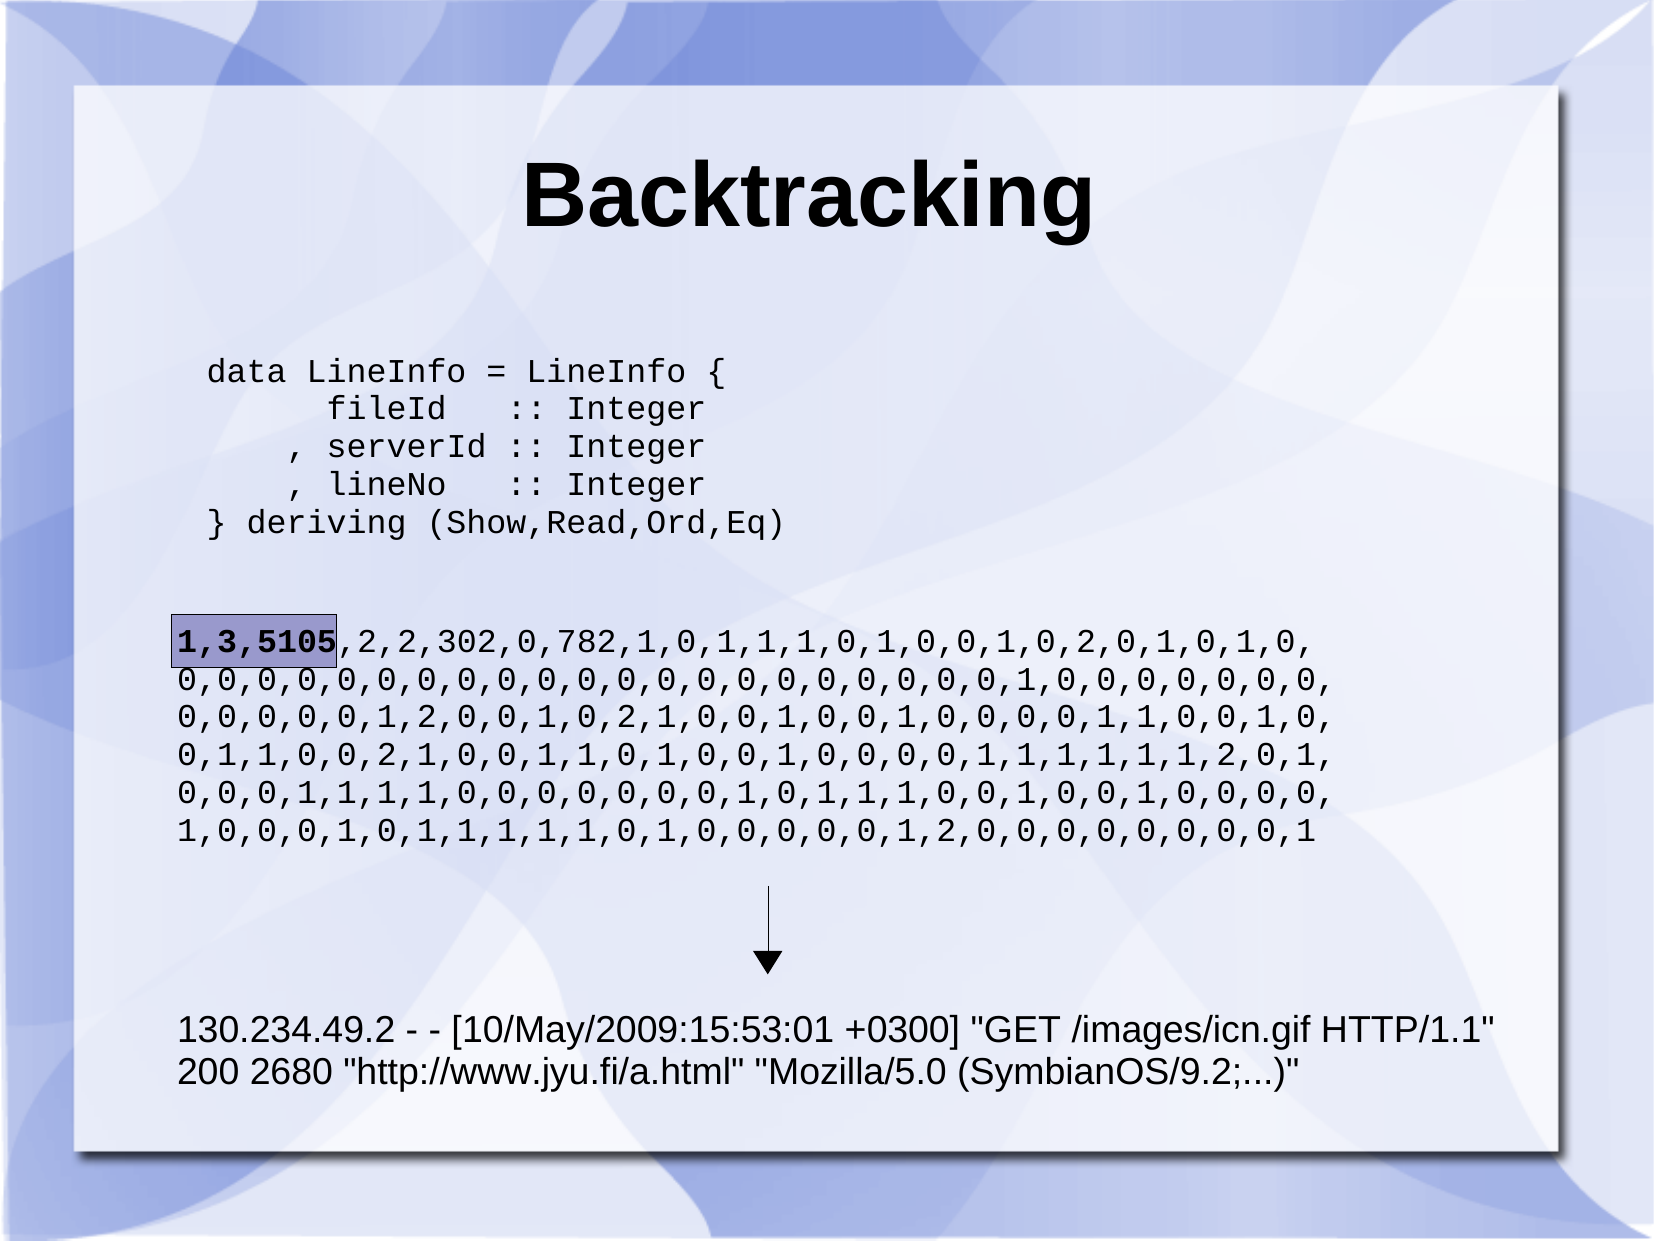

# Backtracking
data LineInfo = LineInfo {
 fileId :: Integer
 , serverId :: Integer
 , lineNo :: Integer
} deriving (Show,Read,Ord,Eq)
1,3,5105,2,2,302,0,782,1,0,1,1,1,0,1,0,0,1,0,2,0,1,0,1,0,
0,0,0,0,0,0,0,0,0,0,0,0,0,0,0,0,0,0,0,0,0,1,0,0,0,0,0,0,0,0,0,0,0,0,1,2,0,0,1,0,2,1,0,0,1,0,0,1,0,0,0,0,1,1,0,0,1,0,0,1,1,0,0,2,1,0,0,1,1,0,1,0,0,1,0,0,0,0,1,1,1,1,1,1,2,0,1,0,0,0,1,1,1,1,0,0,0,0,0,0,0,1,0,1,1,1,0,0,1,0,0,1,0,0,0,0,1,0,0,0,1,0,1,1,1,1,1,0,1,0,0,0,0,0,1,2,0,0,0,0,0,0,0,0,1
130.234.49.2 - - [10/May/2009:15:53:01 +0300] "GET /images/icn.gif HTTP/1.1" 200 2680 "http://www.jyu.fi/a.html" "Mozilla/5.0 (SymbianOS/9.2;...)"